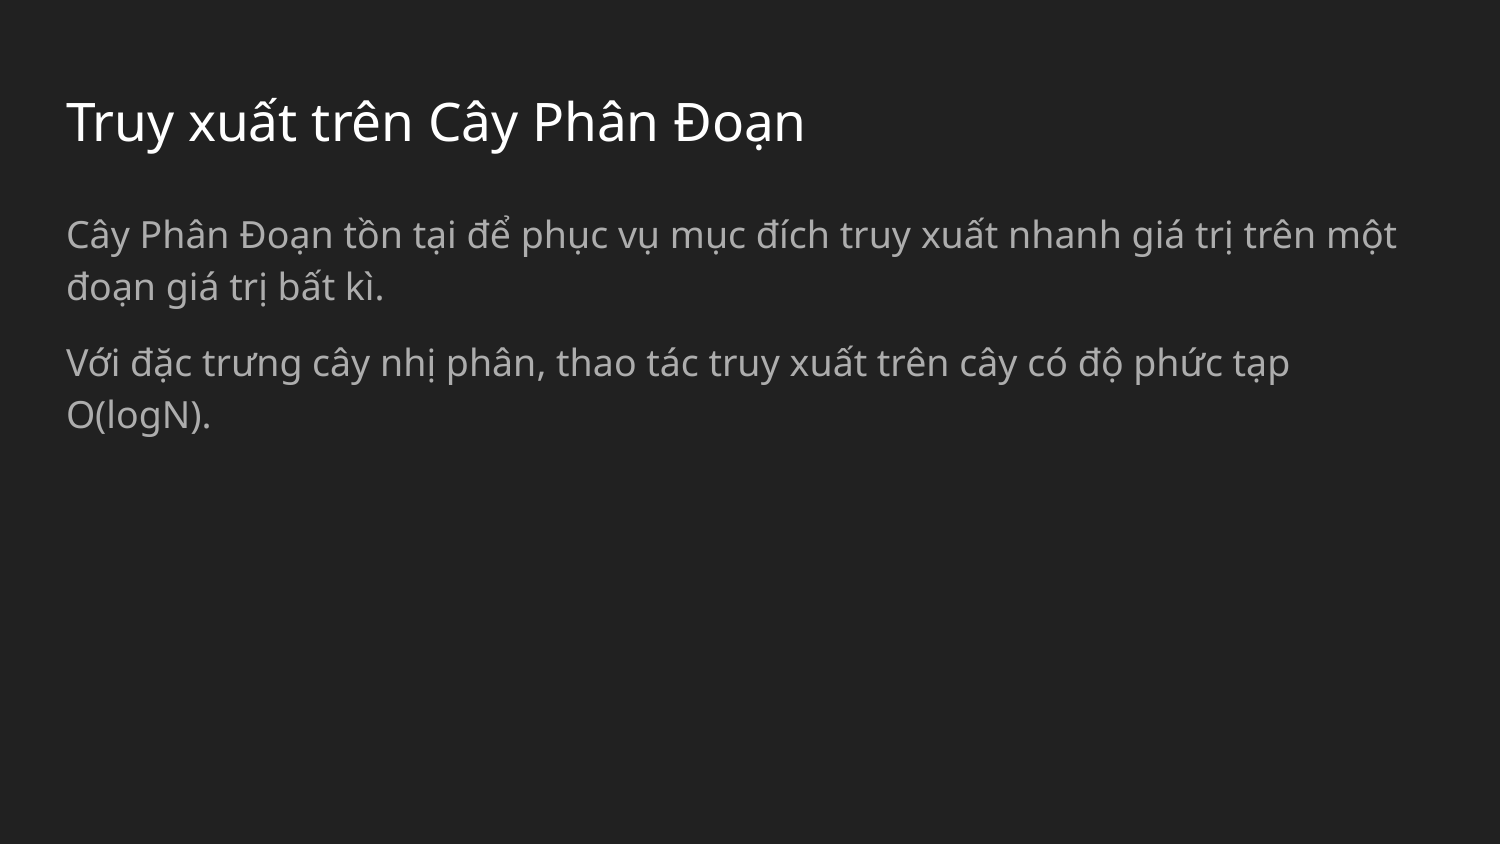

# Truy xuất trên Cây Phân Đoạn
Cây Phân Đoạn tồn tại để phục vụ mục đích truy xuất nhanh giá trị trên một đoạn giá trị bất kì.
Với đặc trưng cây nhị phân, thao tác truy xuất trên cây có độ phức tạp O(logN).